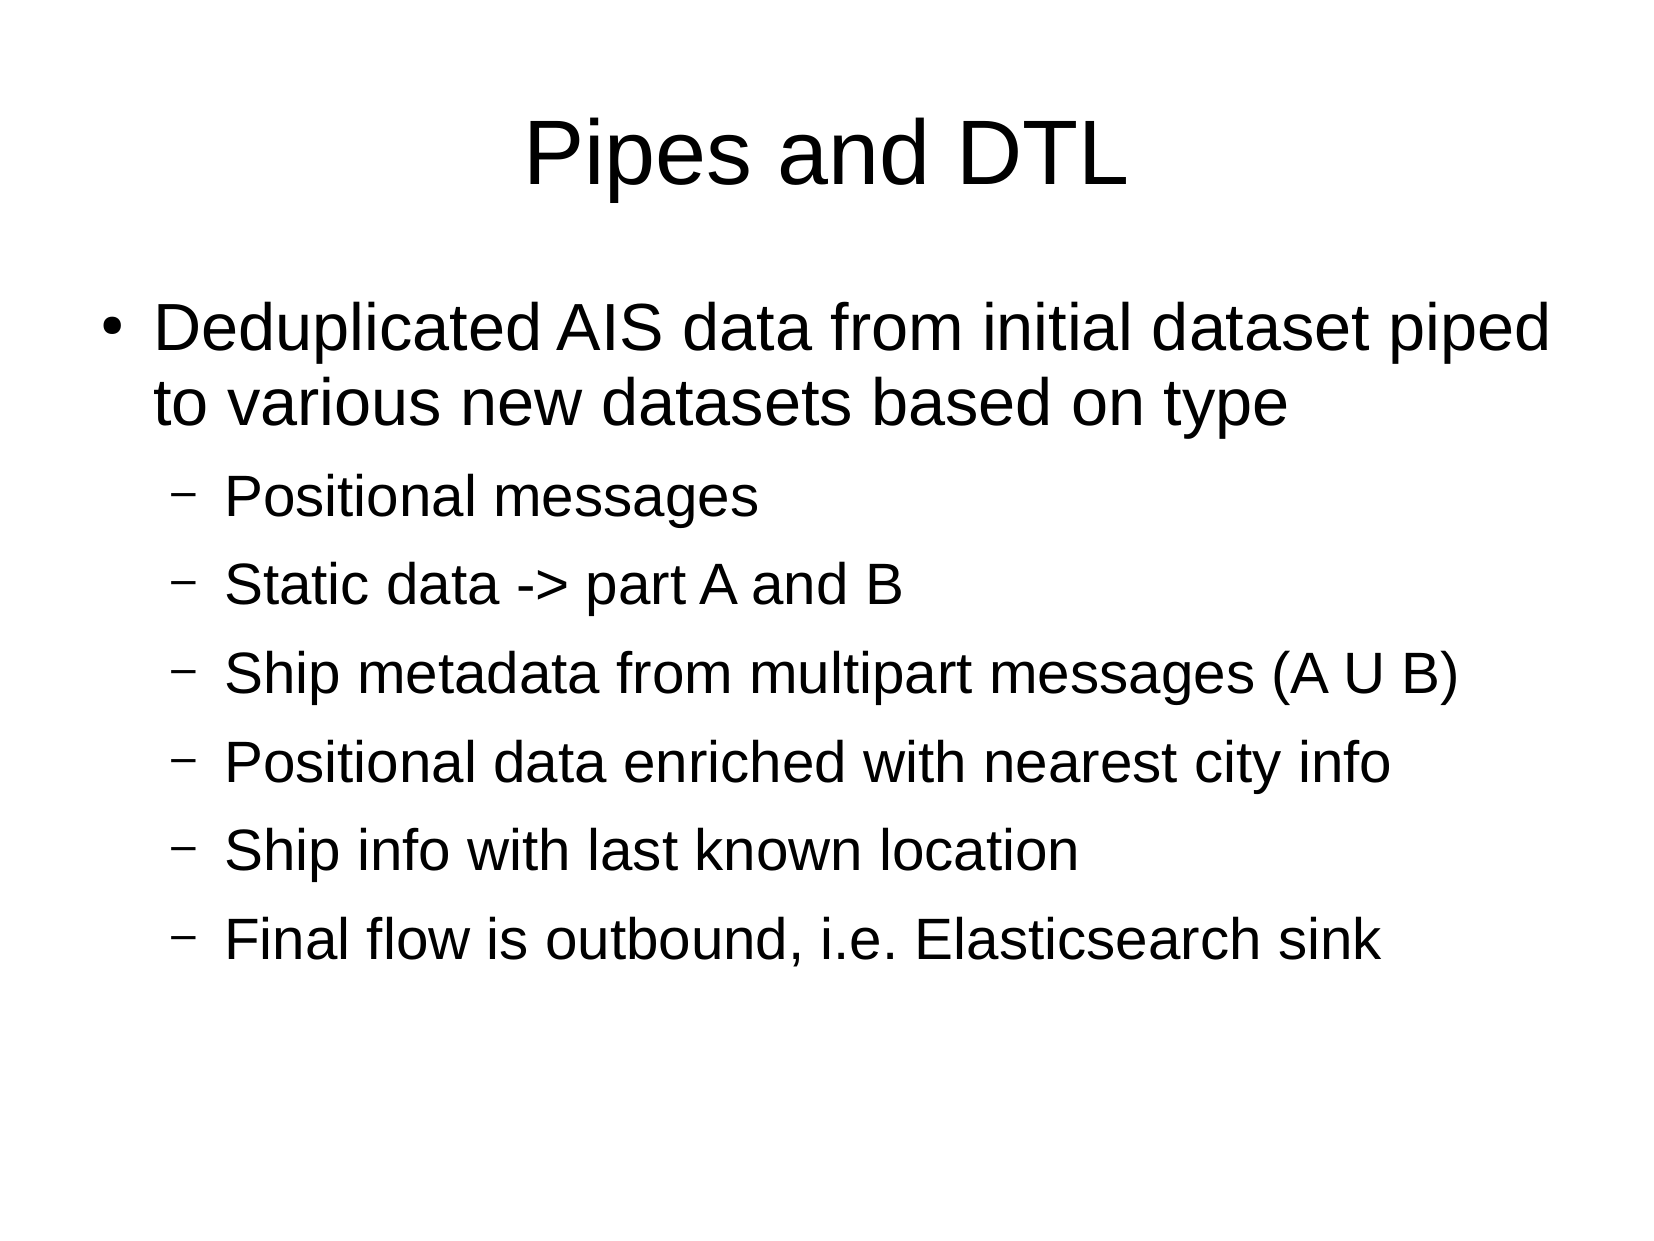

# Pipes and DTL
Deduplicated AIS data from initial dataset piped to various new datasets based on type
Positional messages
Static data -> part A and B
Ship metadata from multipart messages (A U B)
Positional data enriched with nearest city info
Ship info with last known location
Final flow is outbound, i.e. Elasticsearch sink